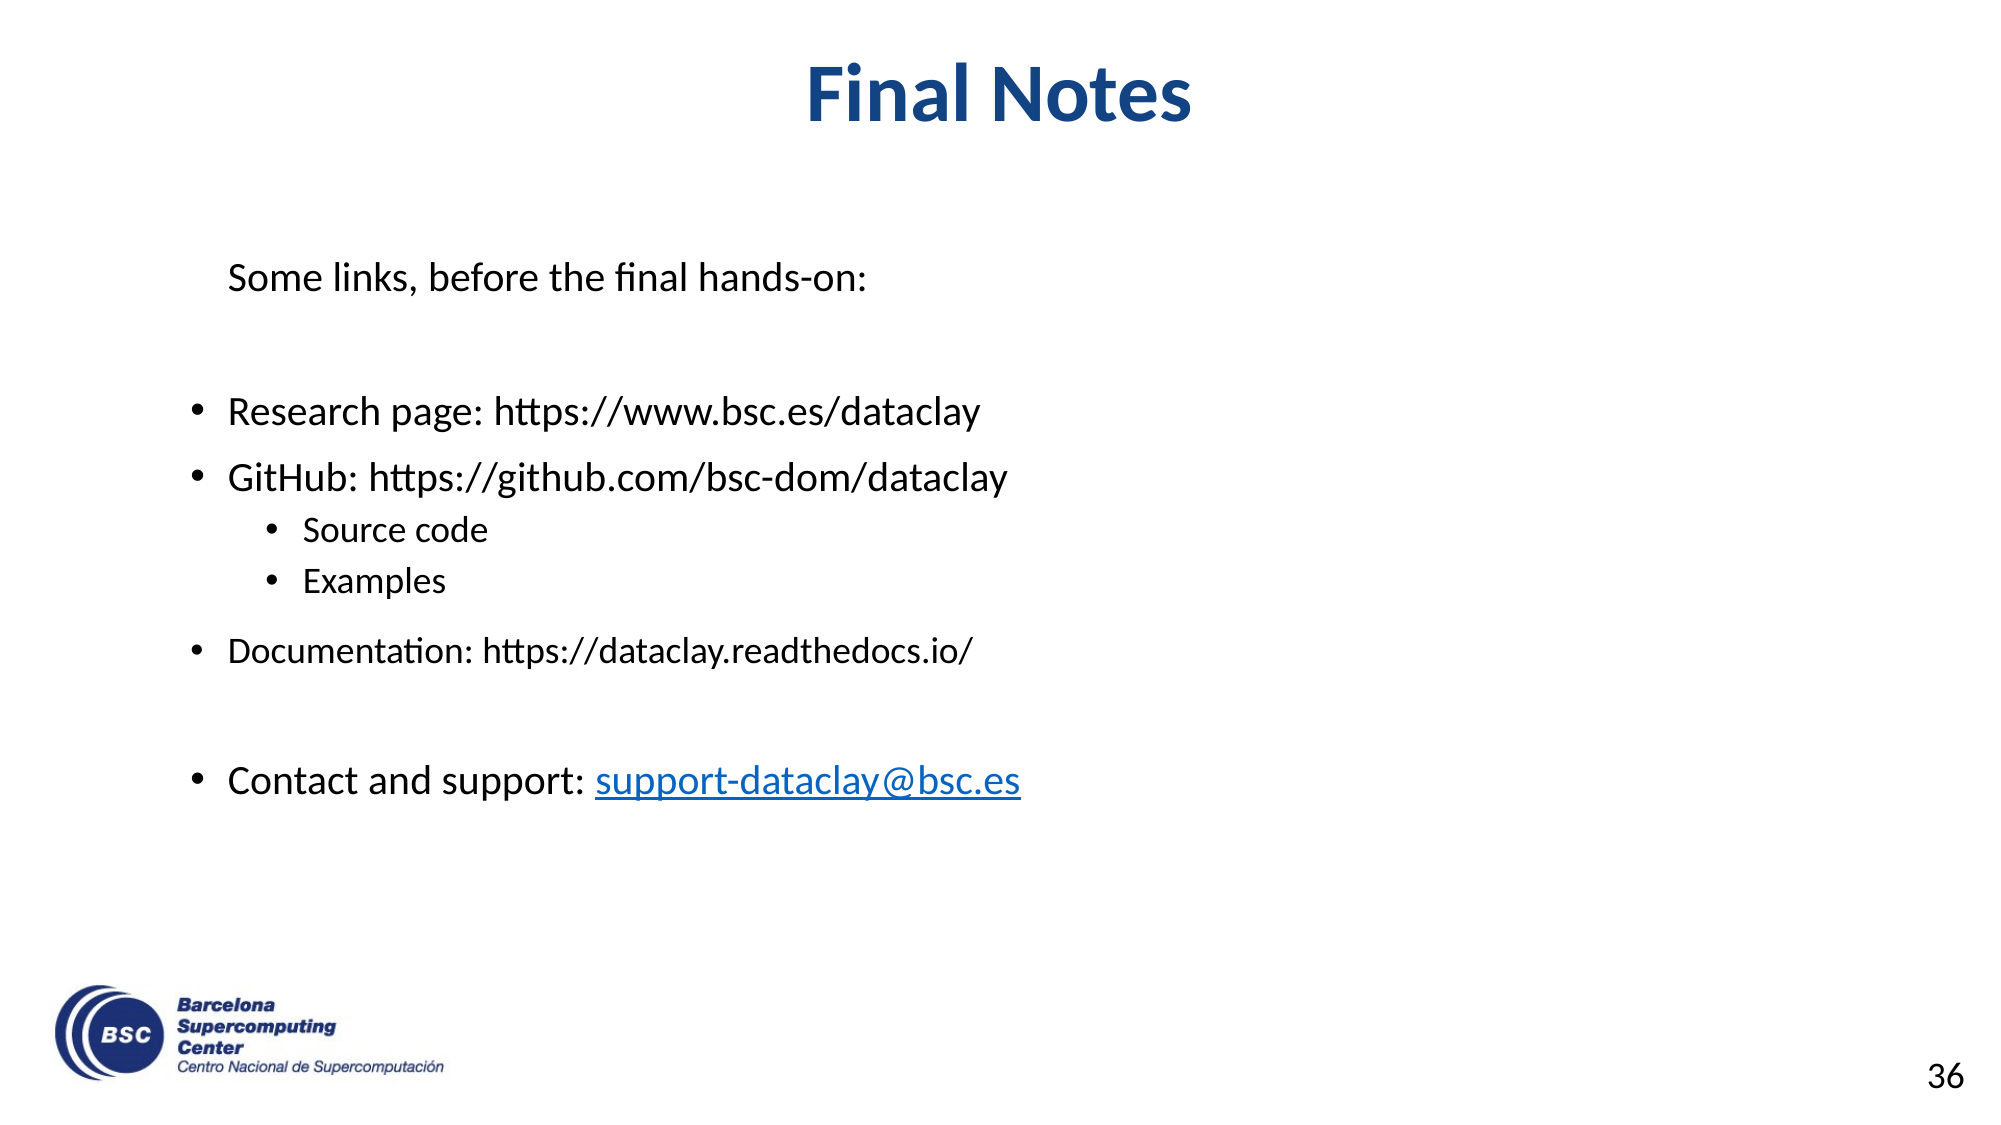

# Final Notes
Some links, before the final hands-on:
Research page: https://www.bsc.es/dataclay
GitHub: https://github.com/bsc-dom/dataclay
Source code
Examples
Documentation: https://dataclay.readthedocs.io/
Contact and support: support-dataclay@bsc.es